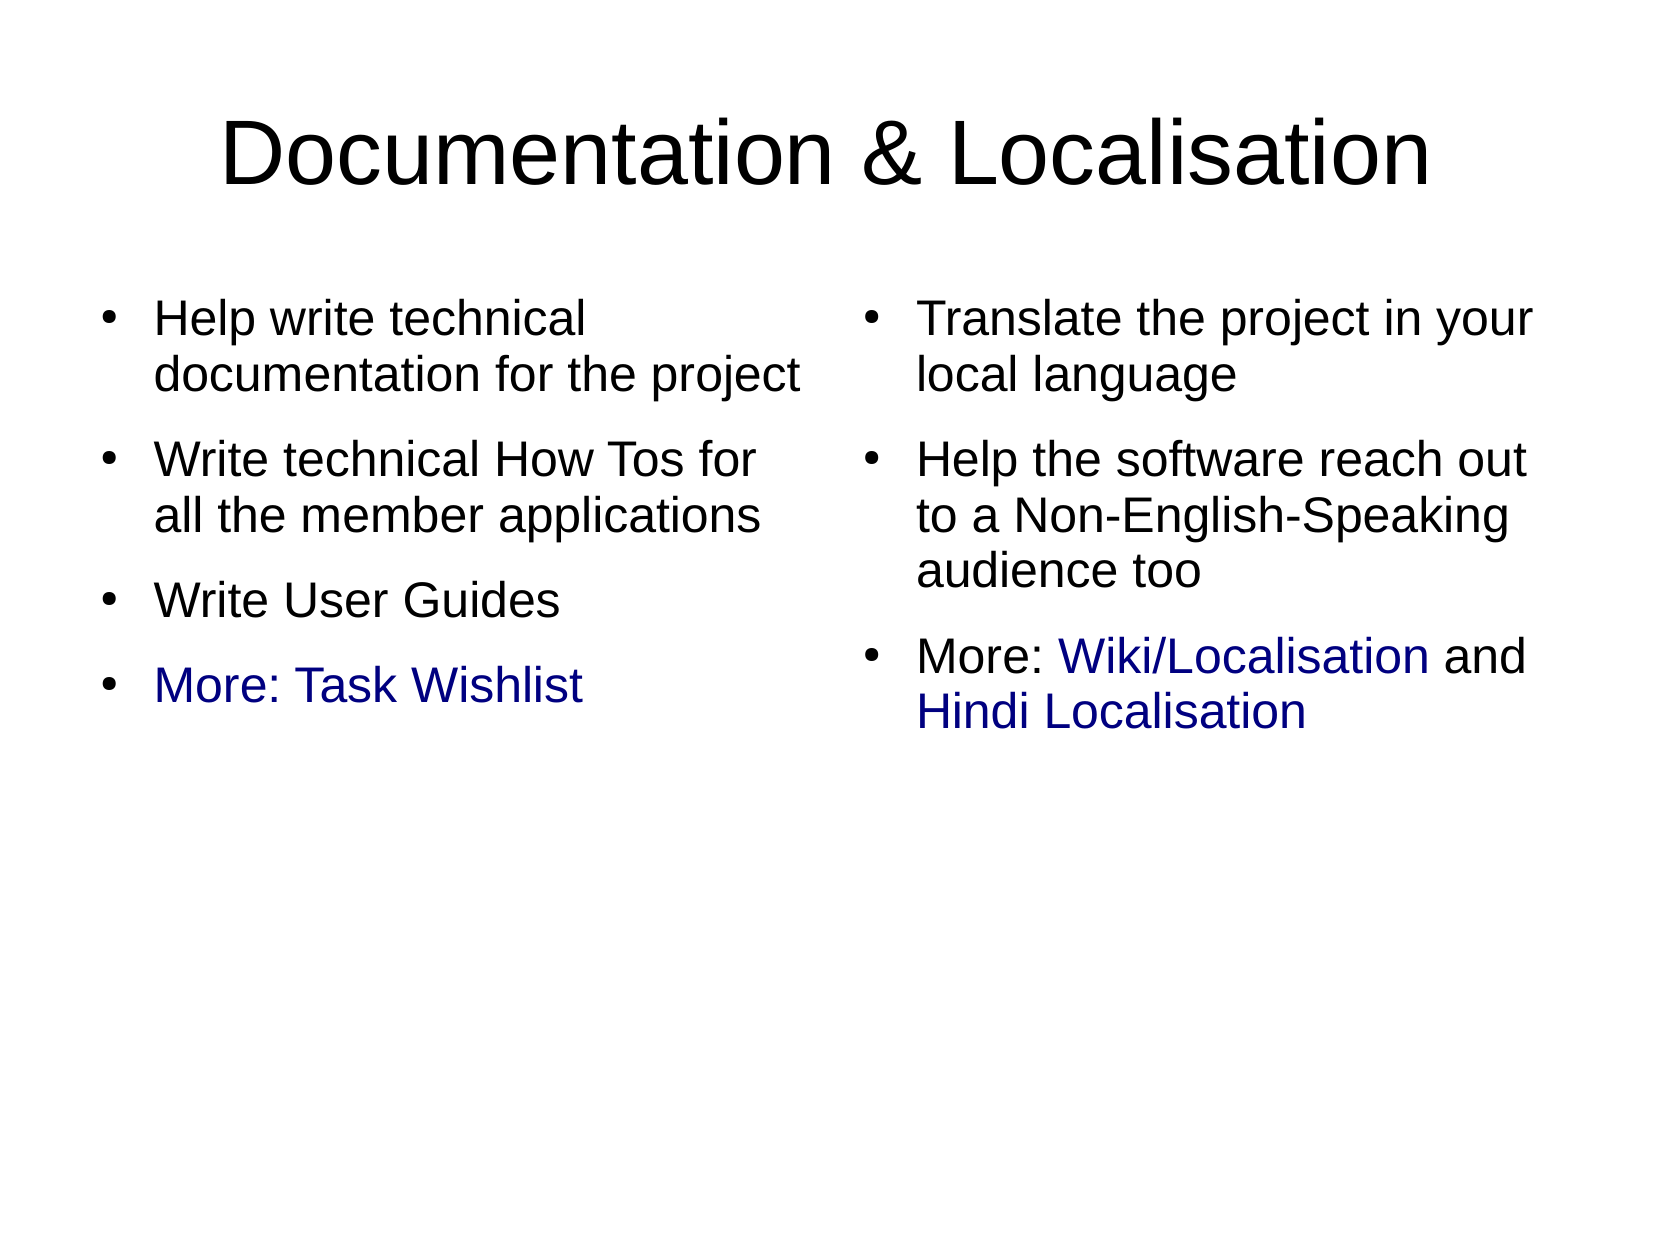

# Documentation & Localisation
Help write technical documentation for the project
Write technical How Tos for all the member applications
Write User Guides
More: Task Wishlist
Translate the project in your local language
Help the software reach out to a Non-English-Speaking audience too
More: Wiki/Localisation and Hindi Localisation